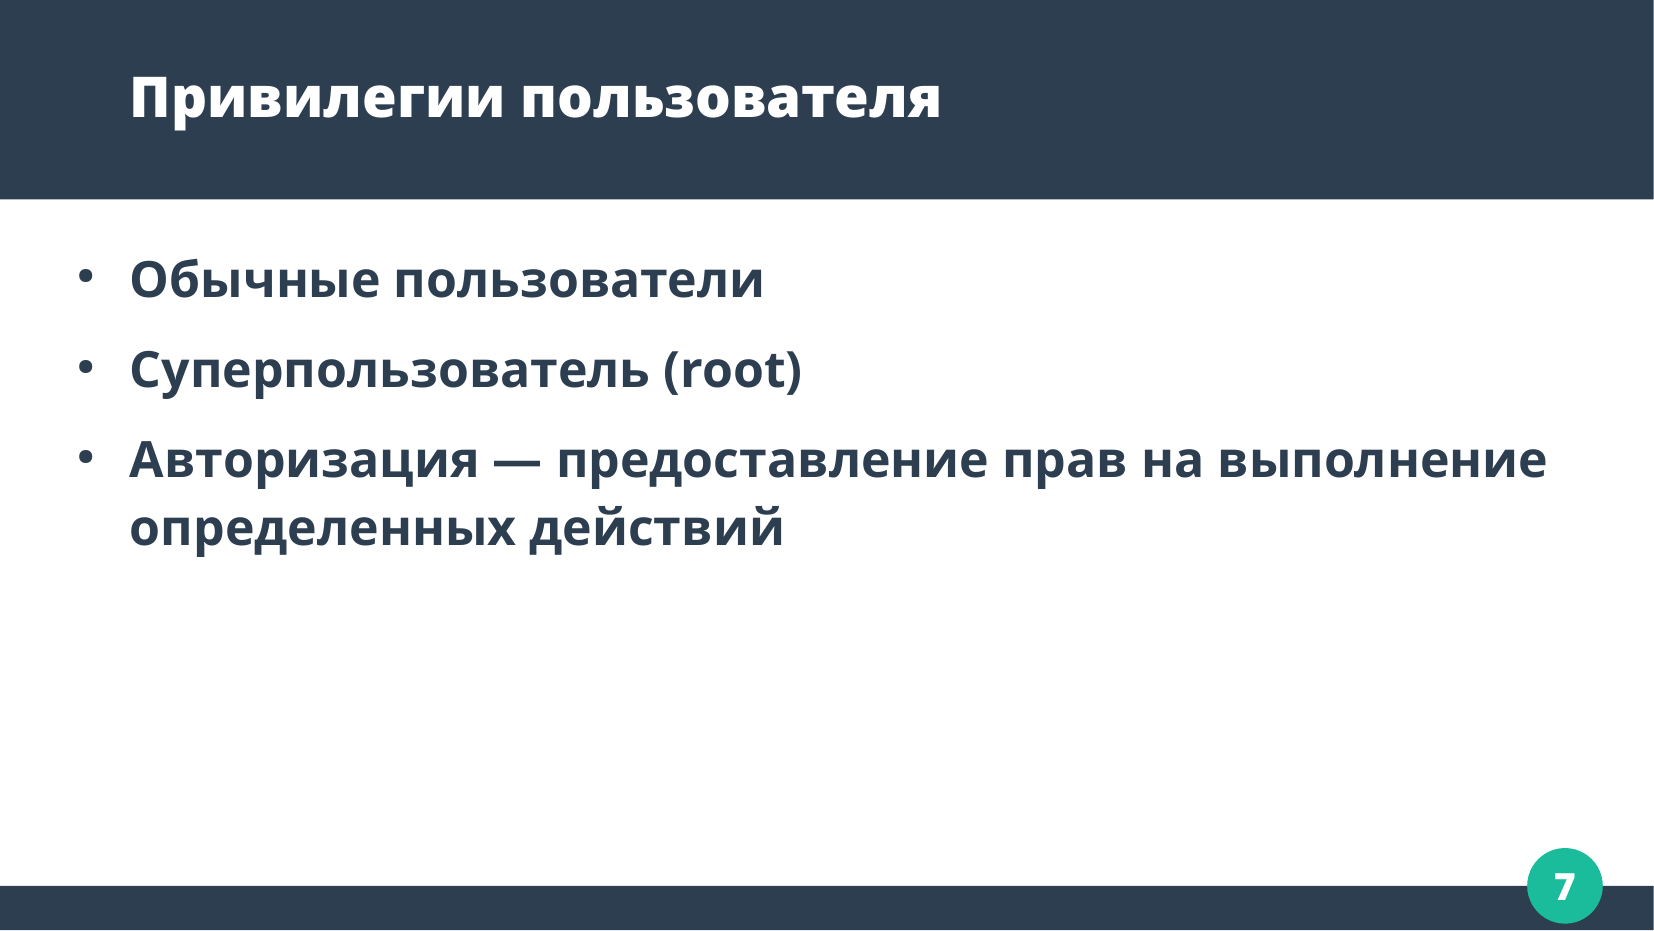

# Привилегии пользователя
Обычные пользователи
Суперпользователь (root)
Авторизация — предоставление прав на выполнение определенных действий